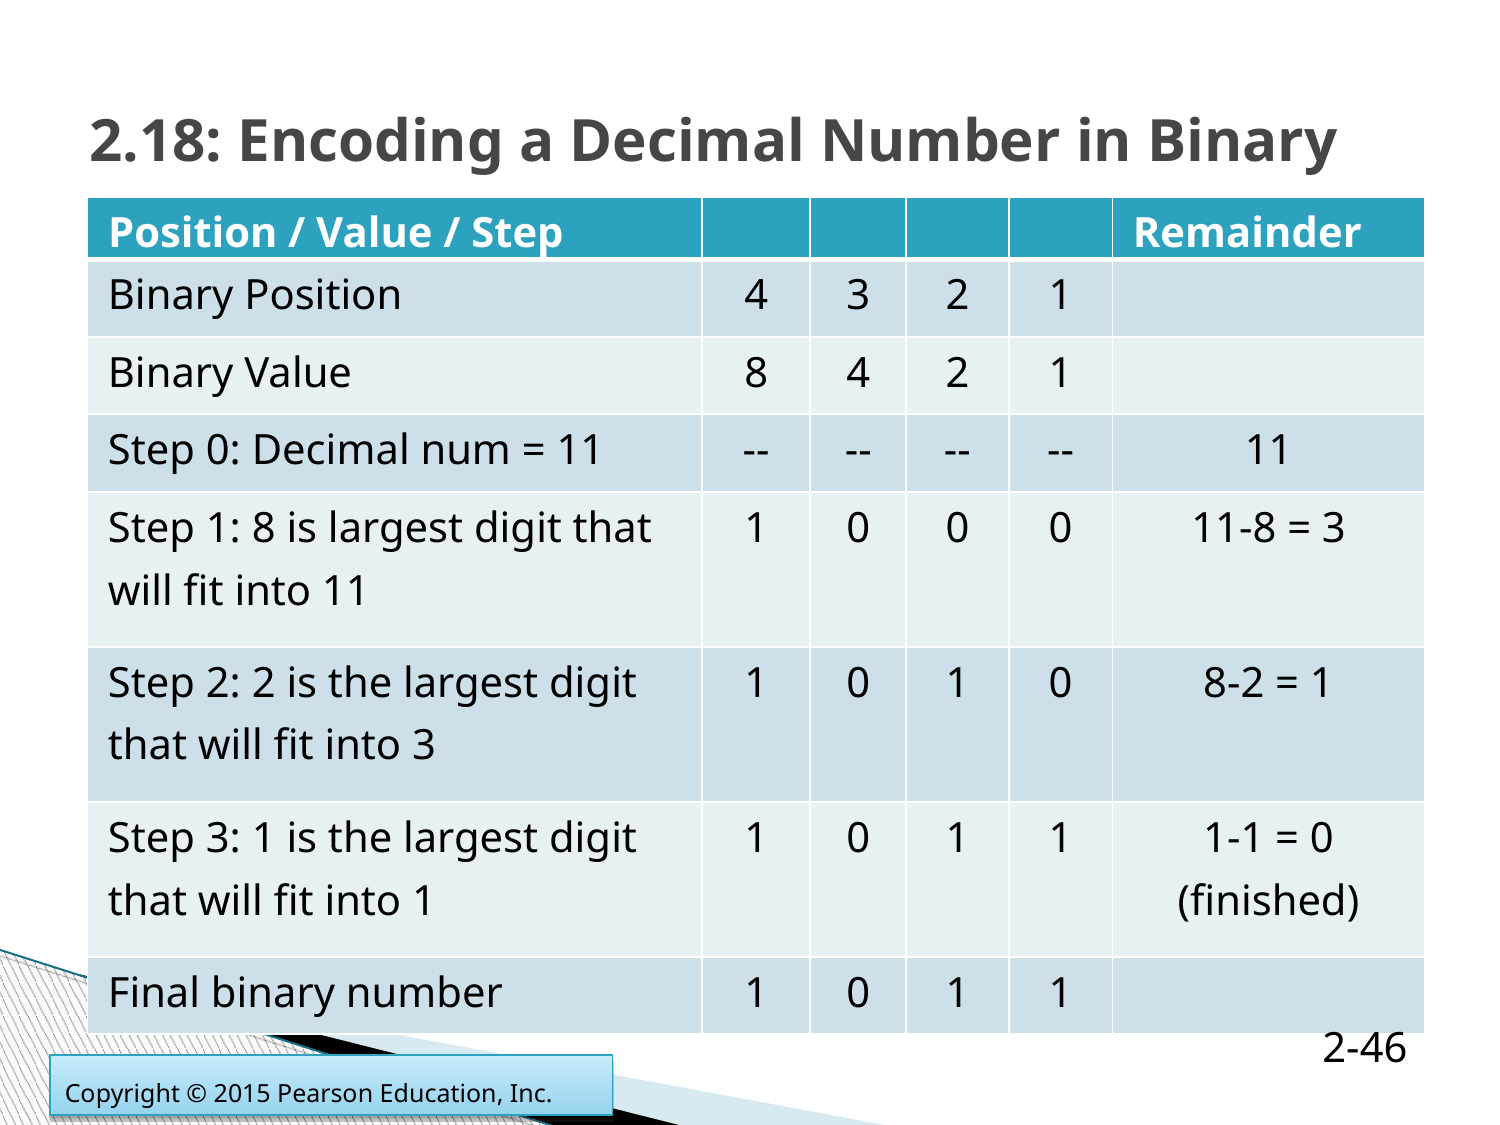

# 2.18: Encoding a Decimal Number in Binary
| Position / Value / Step | | | | | Remainder |
| --- | --- | --- | --- | --- | --- |
| Binary Position | 4 | 3 | 2 | 1 | |
| Binary Value | 8 | 4 | 2 | 1 | |
| Step 0: Decimal num = 11 | -- | -- | -- | -- | 11 |
| Step 1: 8 is largest digit that will fit into 11 | 1 | 0 | 0 | 0 | 11-8 = 3 |
| Step 2: 2 is the largest digit that will fit into 3 | 1 | 0 | 1 | 0 | 8-2 = 1 |
| Step 3: 1 is the largest digit that will fit into 1 | 1 | 0 | 1 | 1 | 1-1 = 0 (finished) |
| Final binary number | 1 | 0 | 1 | 1 | |
Copyright © 2015 Pearson Education, Inc.